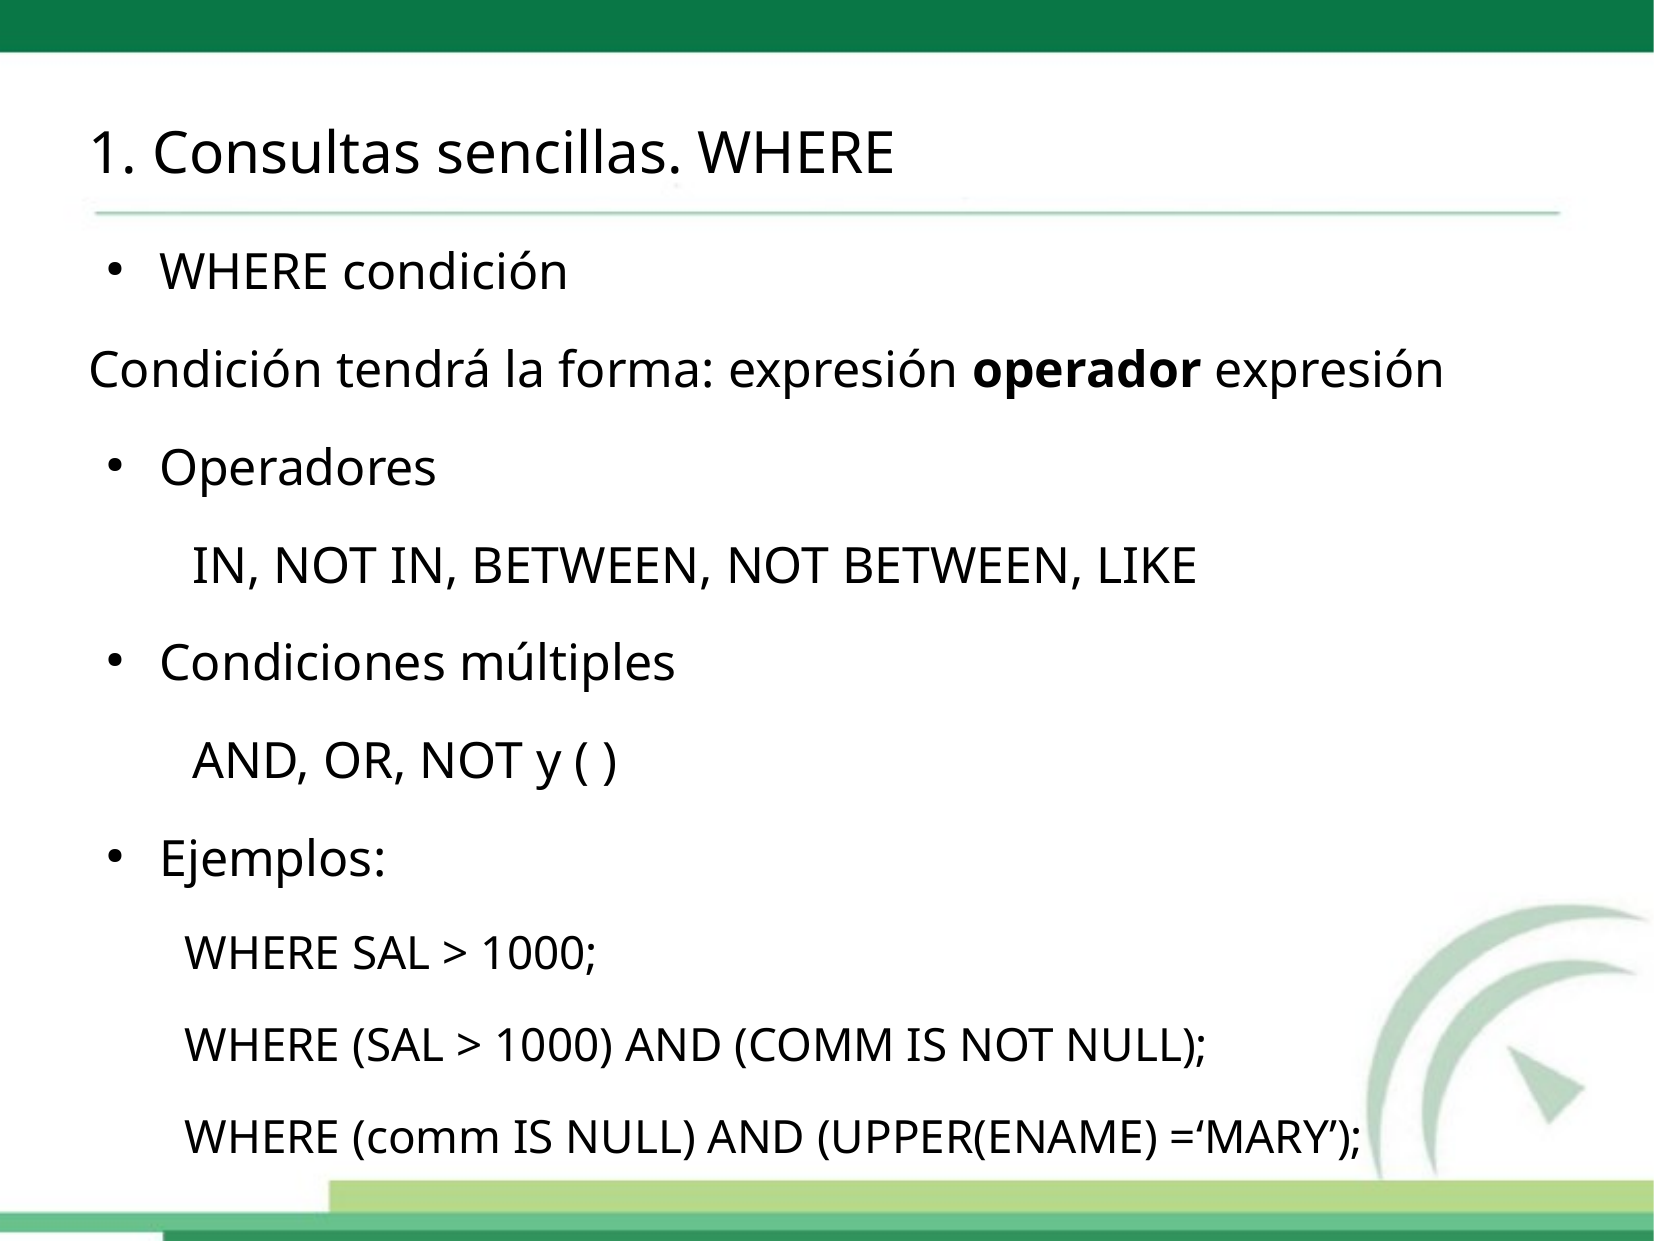

# 1. Consultas sencillas. WHERE
WHERE condición
Condición tendrá la forma: expresión operador expresión
Operadores
 IN, NOT IN, BETWEEN, NOT BETWEEN, LIKE
Condiciones múltiples
 AND, OR, NOT y ( )
Ejemplos:
 WHERE SAL > 1000;
 WHERE (SAL > 1000) AND (COMM IS NOT NULL);
 WHERE (comm IS NULL) AND (UPPER(ENAME) =‘MARY’);